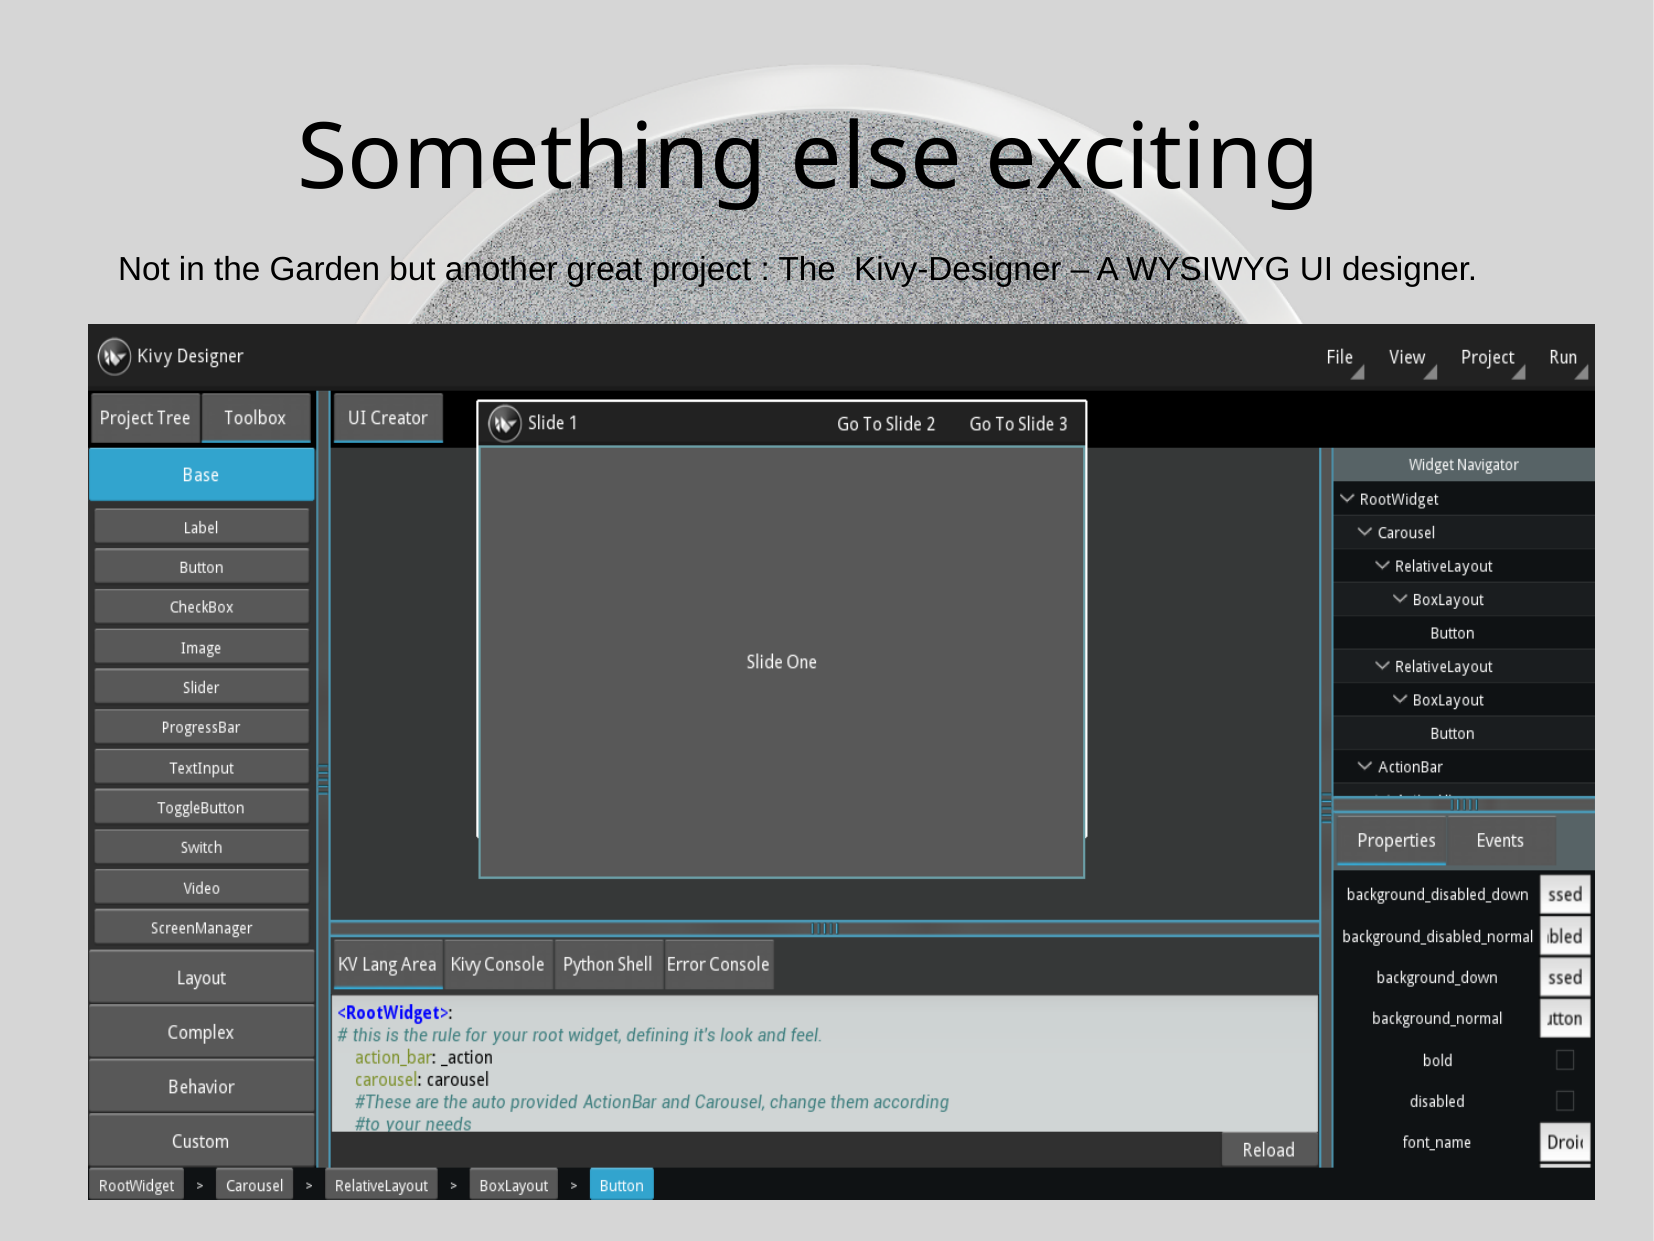

# Something else exciting
Not in the Garden but another great project : The Kivy-Designer – A WYSIWYG UI designer.